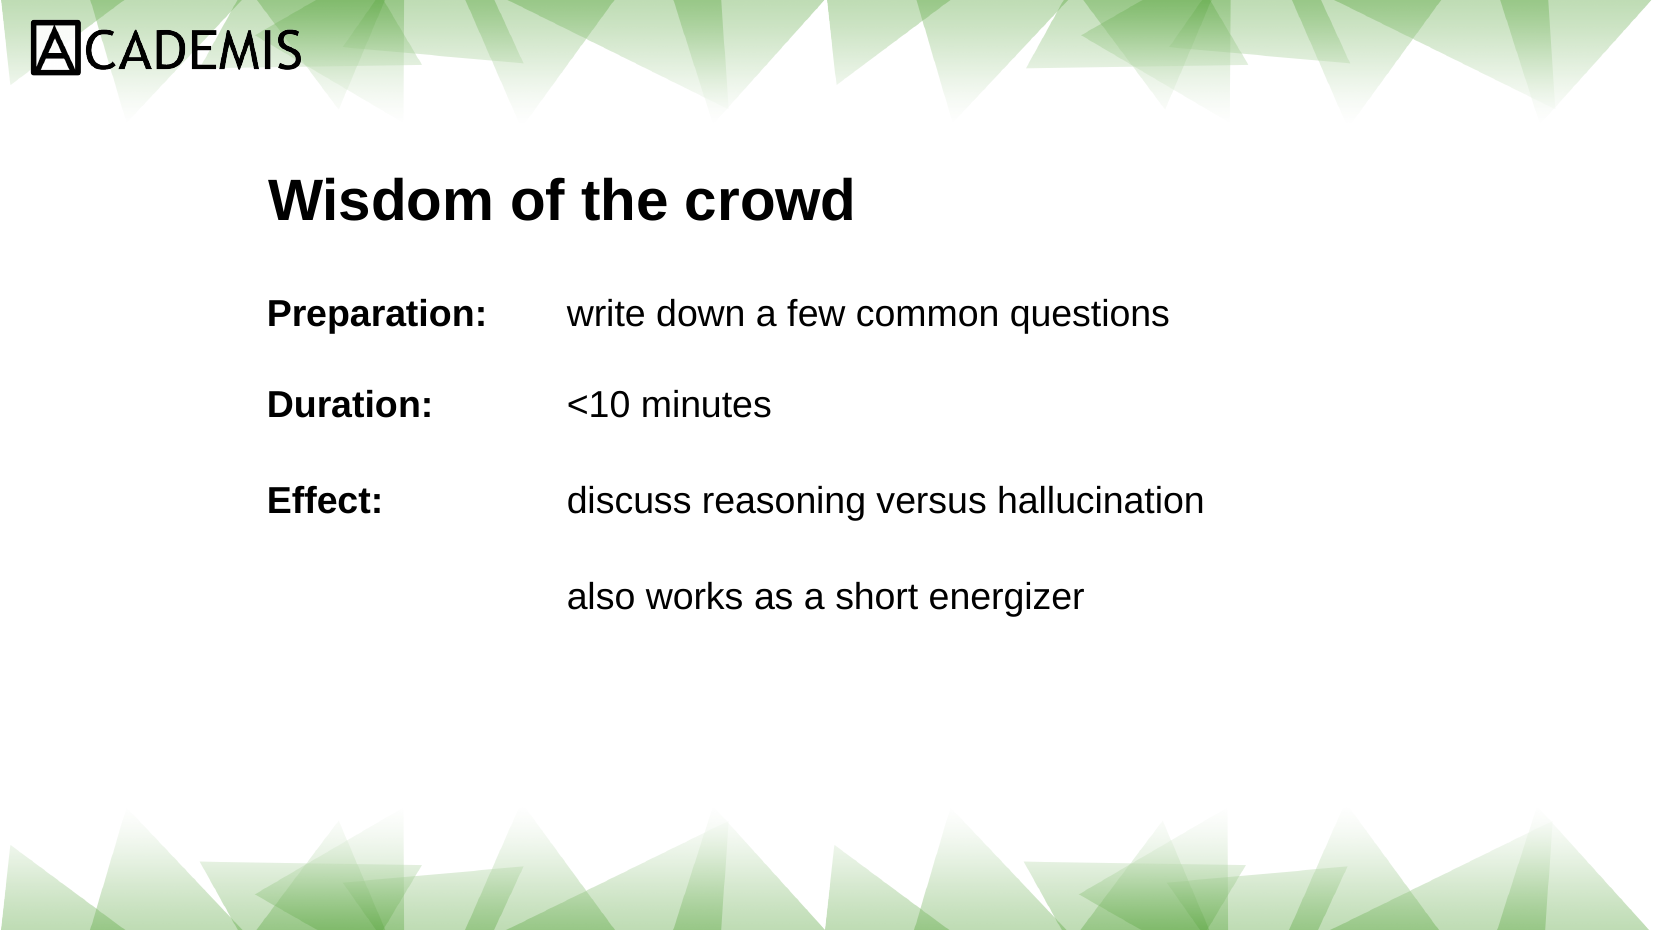

# Wisdom of the crowd
Preparation: 	write down a few common questions
Duration:		<10 minutes
Effect:			discuss reasoning versus hallucination
				also works as a short energizer